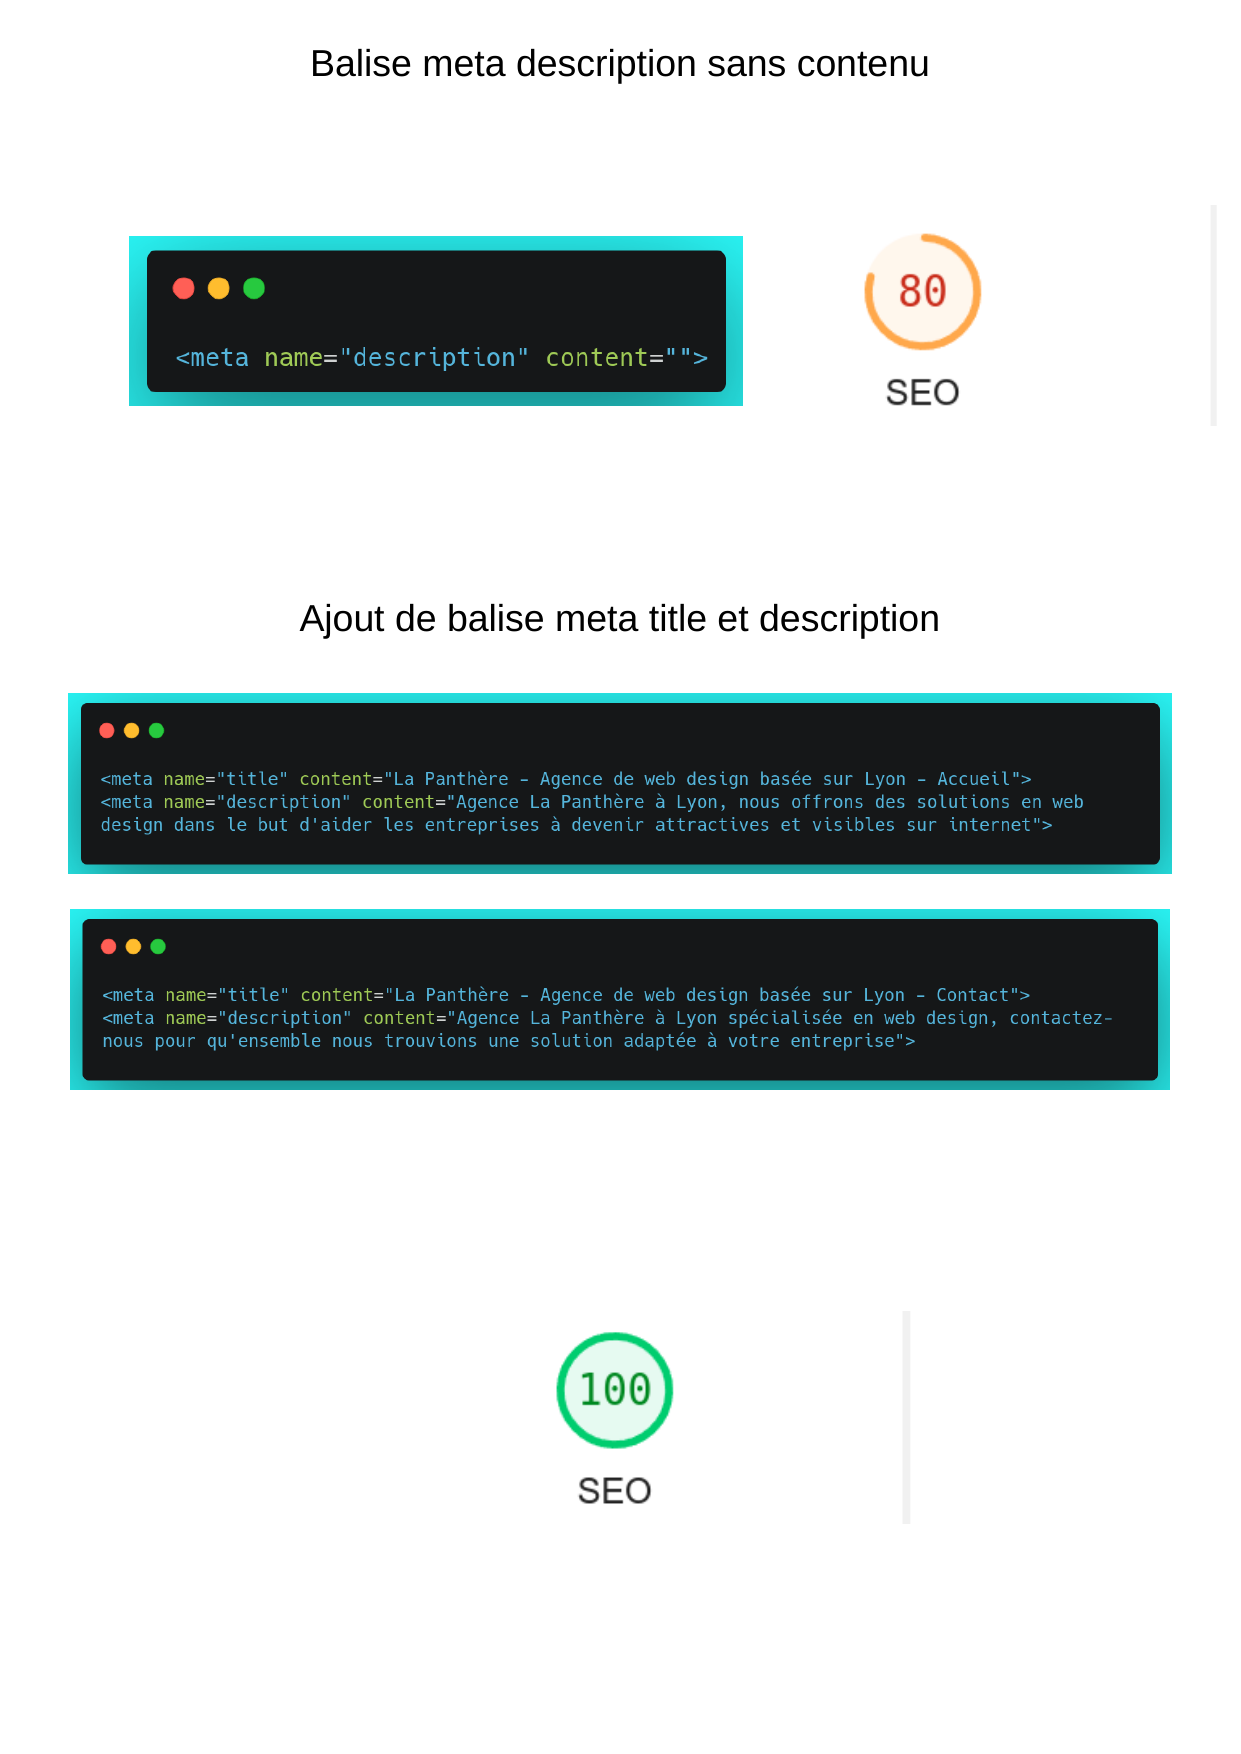

Balise meta description sans contenu
Ajout de balise meta title et description